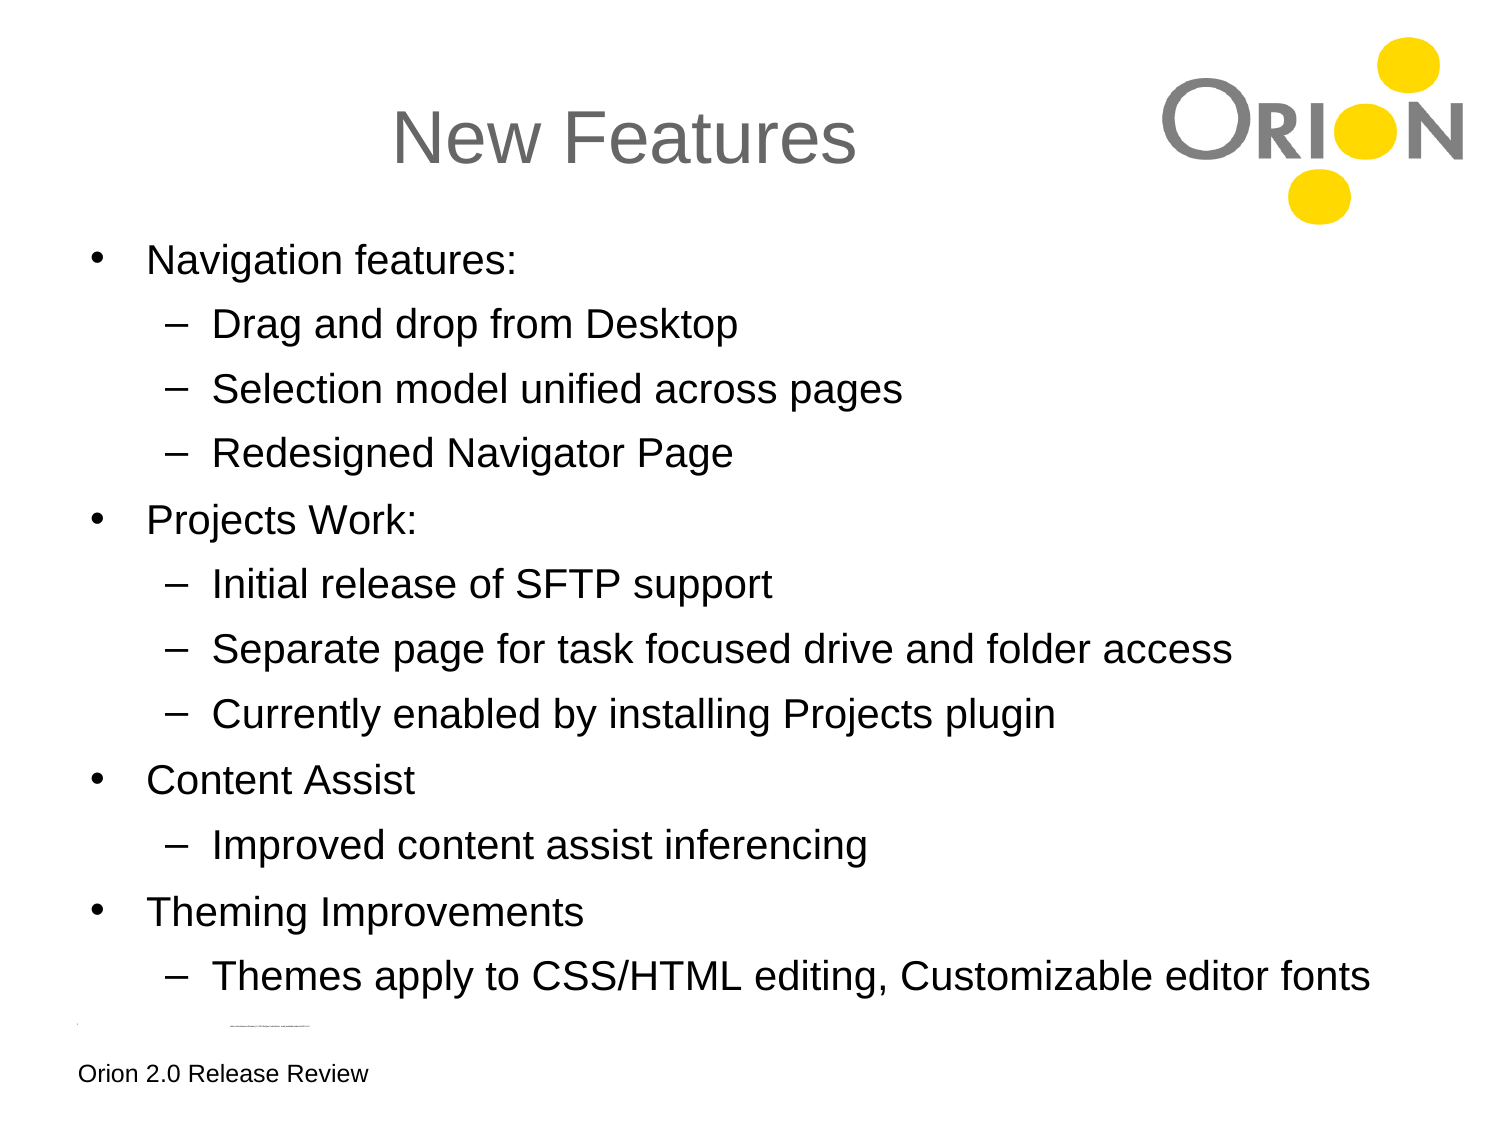

# New Features
Navigation features:
Drag and drop from Desktop
Selection model unified across pages
Redesigned Navigator Page
Projects Work:
Initial release of SFTP support
Separate page for task focused drive and folder access
Currently enabled by installing Projects plugin
Content Assist
Improved content assist inferencing
Theming Improvements
Themes apply to CSS/HTML editing, Customizable editor fonts
2
Copyright 2011